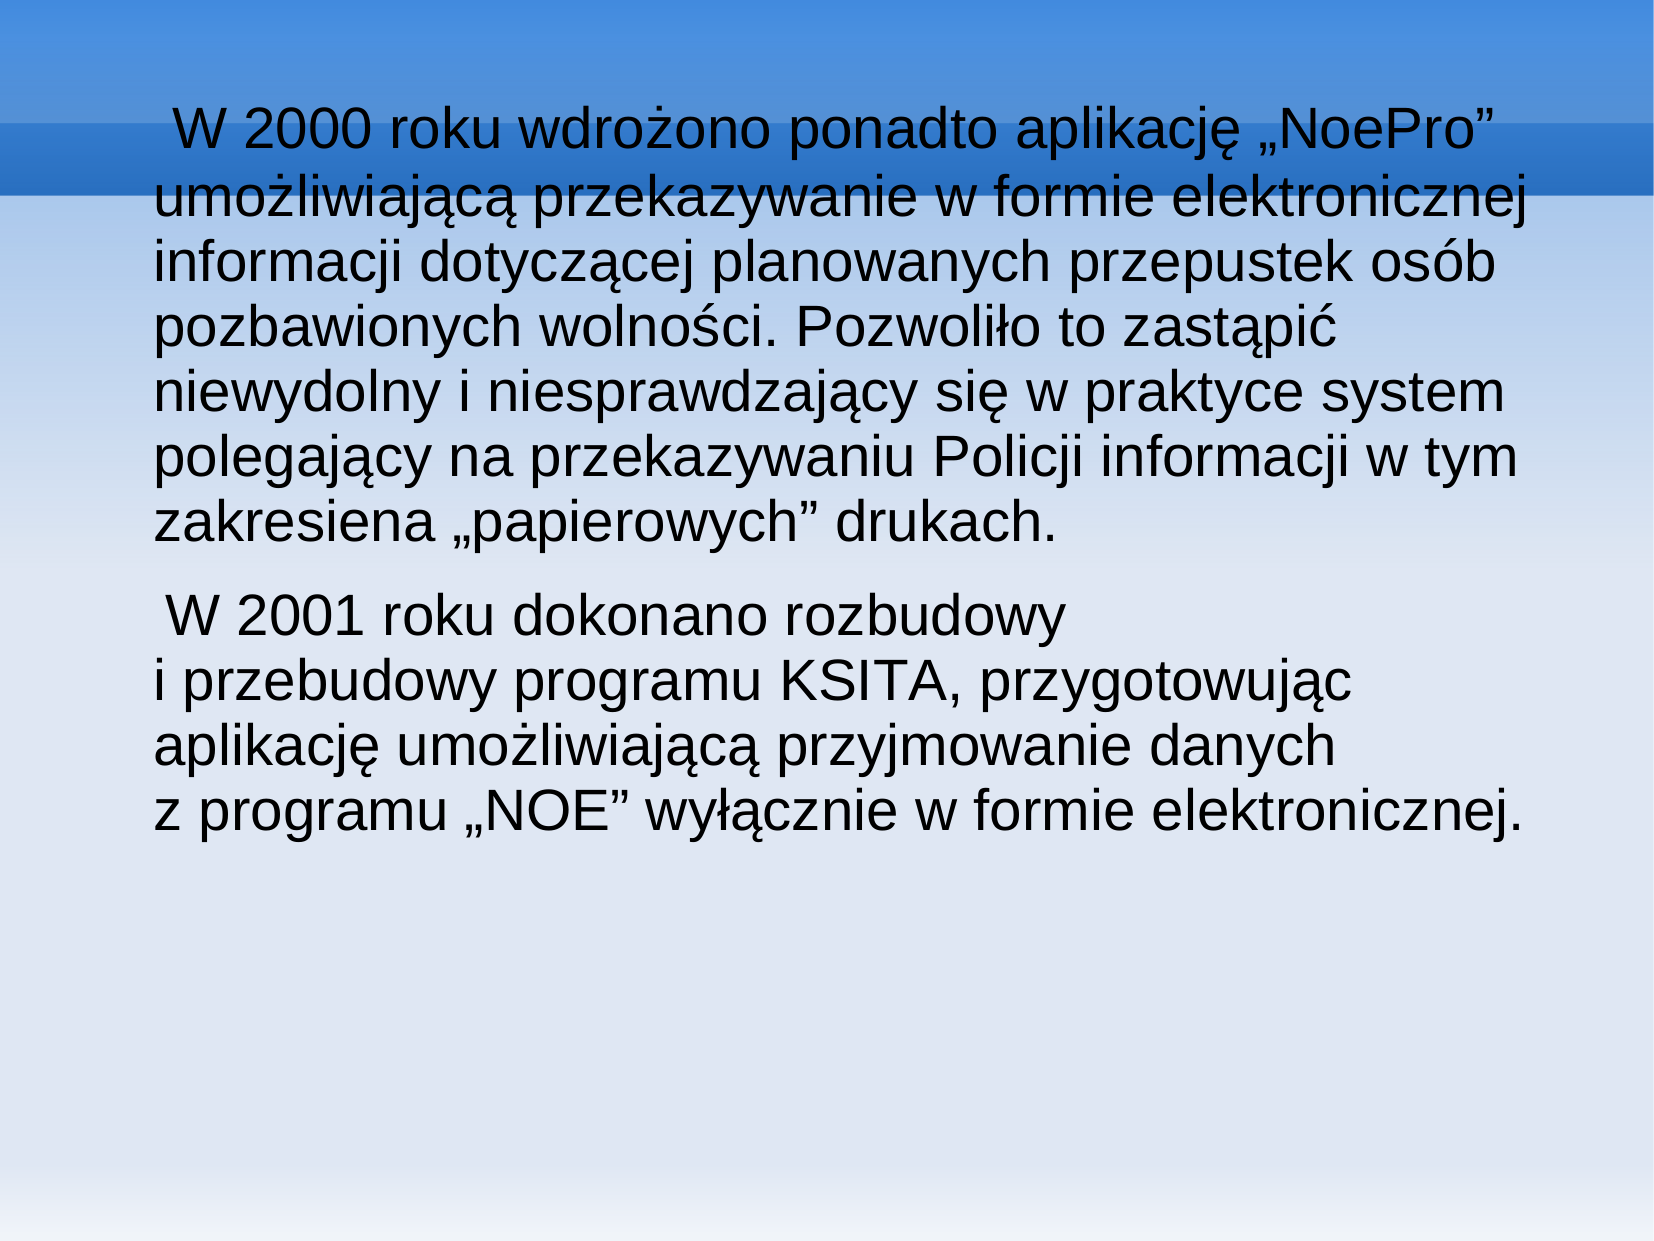

#
 W 2000 roku wdrożono ponadto aplikację „NoePro” umożliwiającą przekazywanie w formie elektronicznej informacji dotyczącej planowanych przepustek osób pozbawionych wolności. Pozwoliło to zastąpić niewydolny i niesprawdzający się w praktyce system polegający na przekazywaniu Policji informacji w tym zakresiena „papierowych” drukach.
 W 2001 roku dokonano rozbudowy
i przebudowy programu KSITA, przygotowując aplikację umożliwiającą przyjmowanie danych
z programu „NOE” wyłącznie w formie elektronicznej.